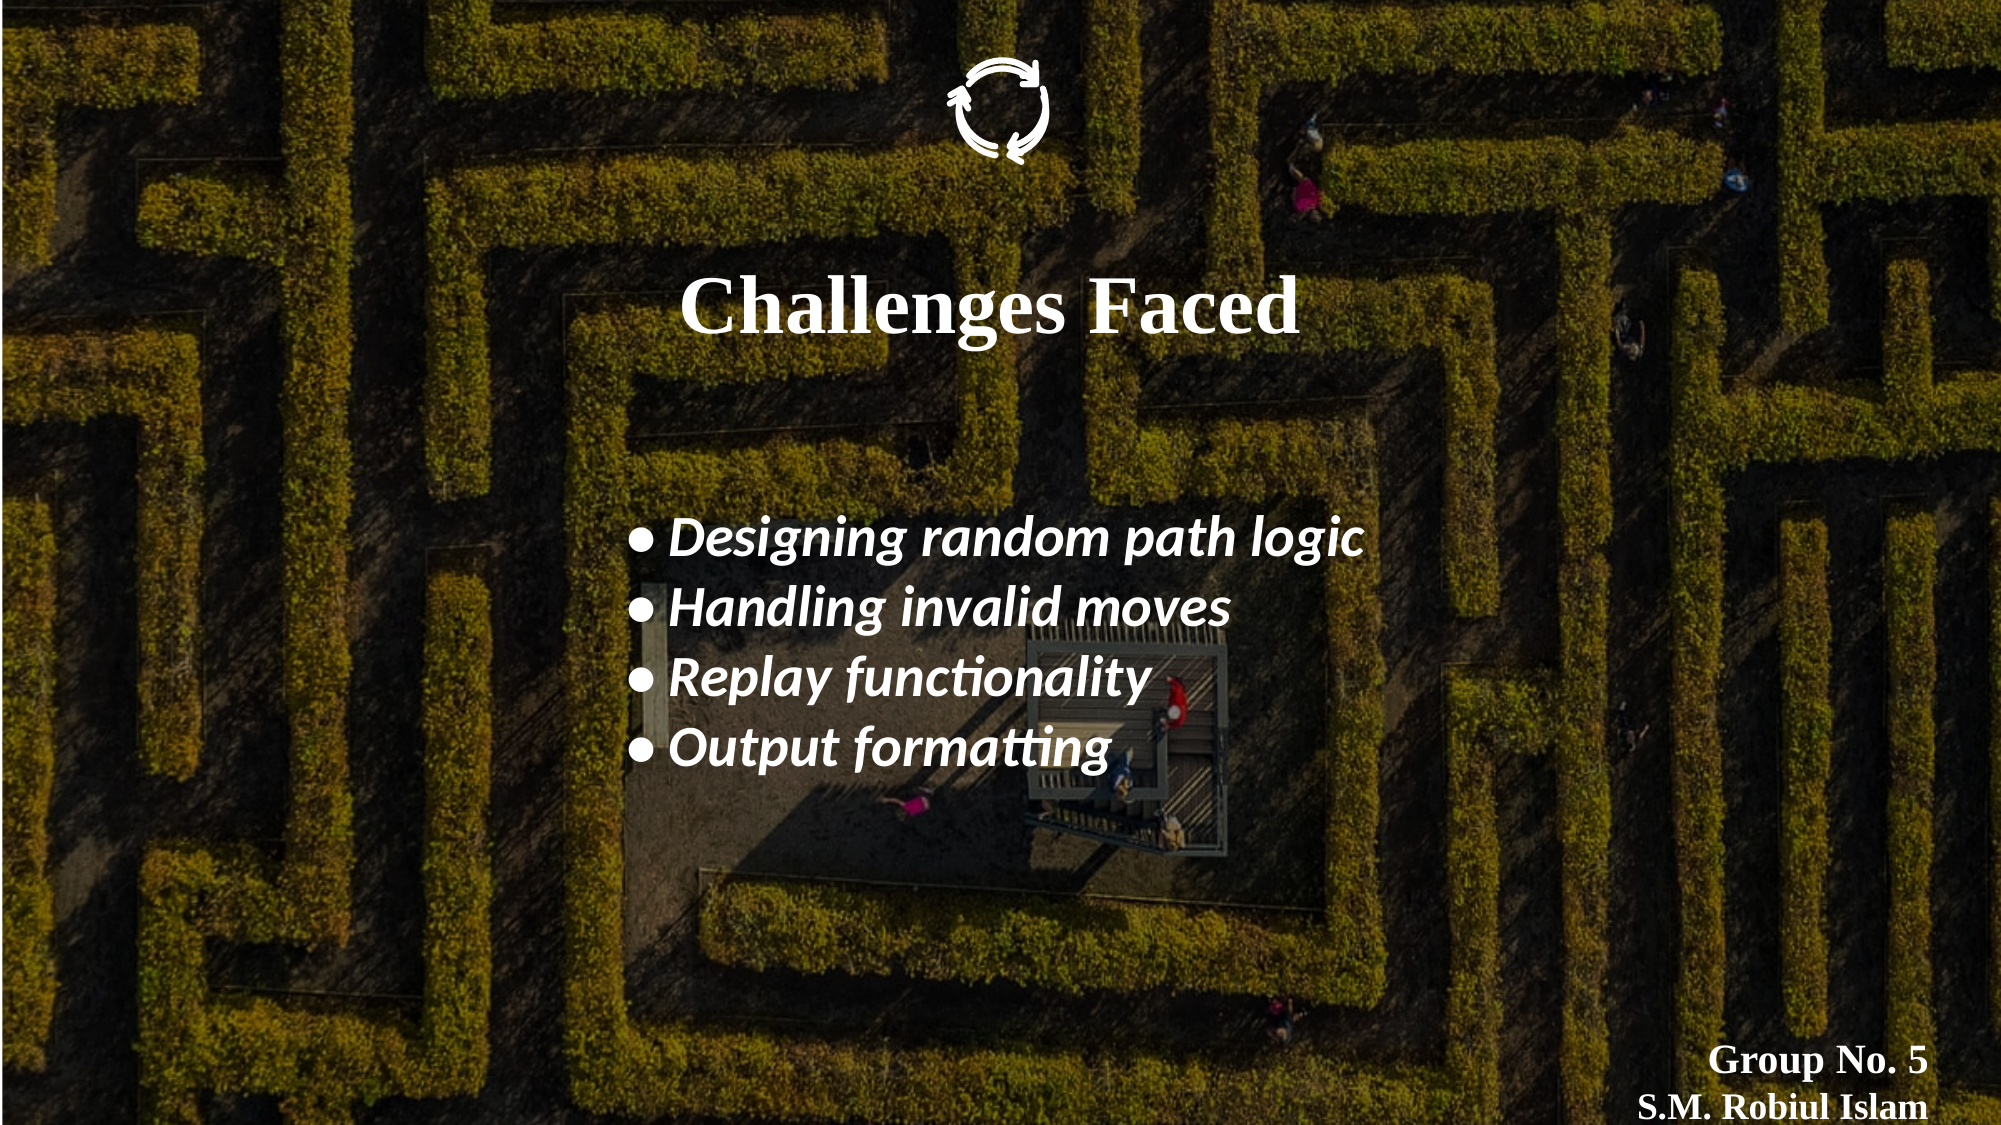

Challenges Faced
• Designing random path logic
• Handling invalid moves
• Replay functionality
• Output formatting
Group No. 5
S.M. Robiul Islam